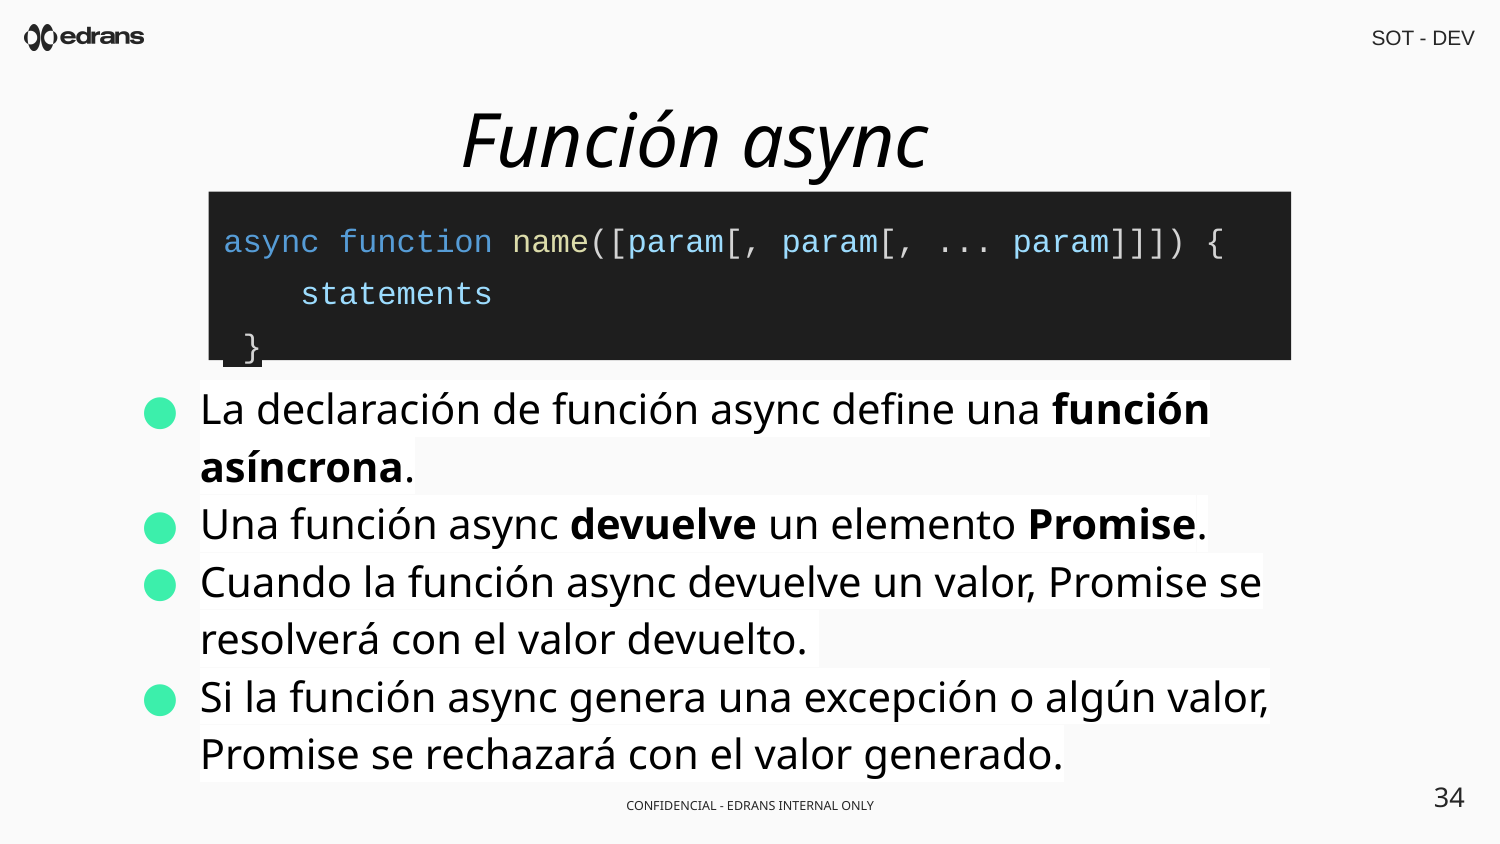

SOT - DEV
Función async
async function name([param[, param[, ... param]]]) {
 statements
 }
La declaración de función async define una función asíncrona.
Una función async devuelve un elemento Promise.
Cuando la función async devuelve un valor, Promise se resolverá con el valor devuelto.
Si la función async genera una excepción o algún valor, Promise se rechazará con el valor generado.
CONFIDENCIAL - EDRANS INTERNAL ONLY